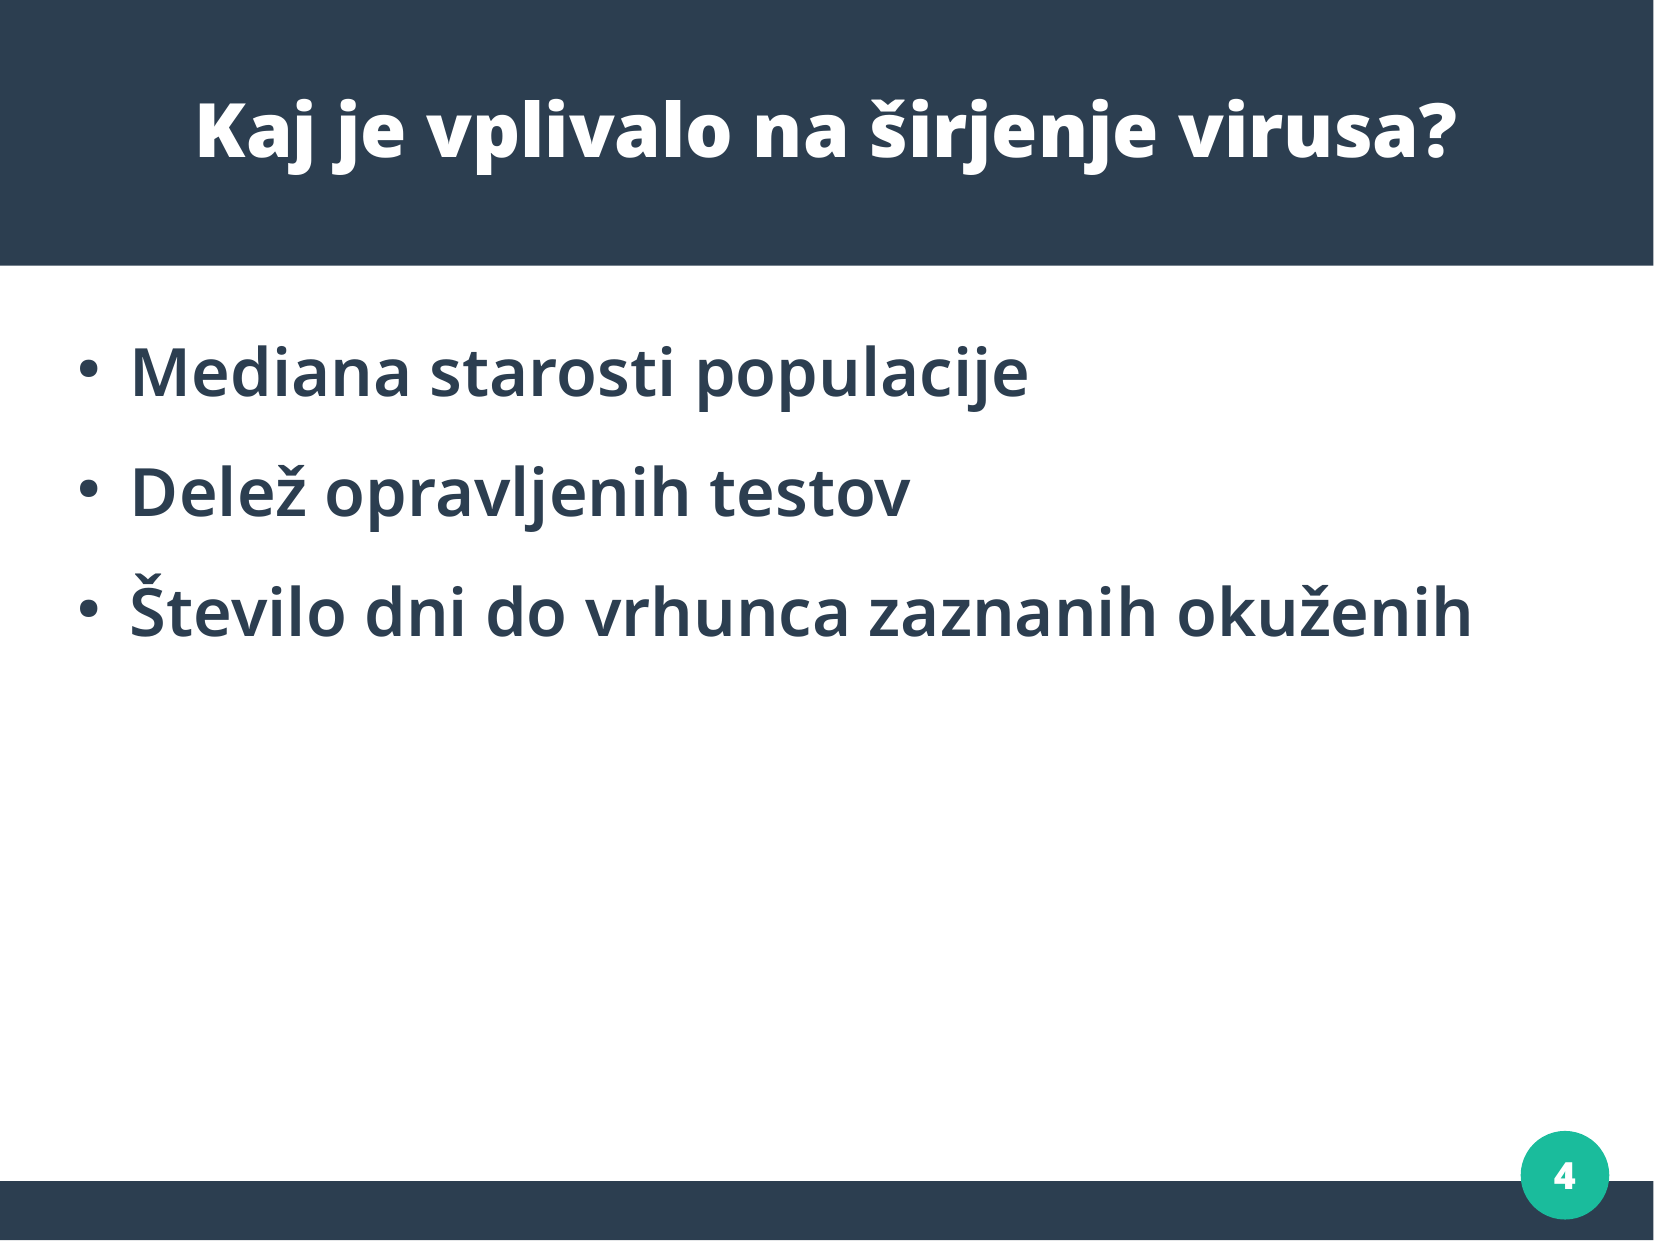

# Kaj je vplivalo na širjenje virusa?
Mediana starosti populacije
Delež opravljenih testov
Število dni do vrhunca zaznanih okuženih
4